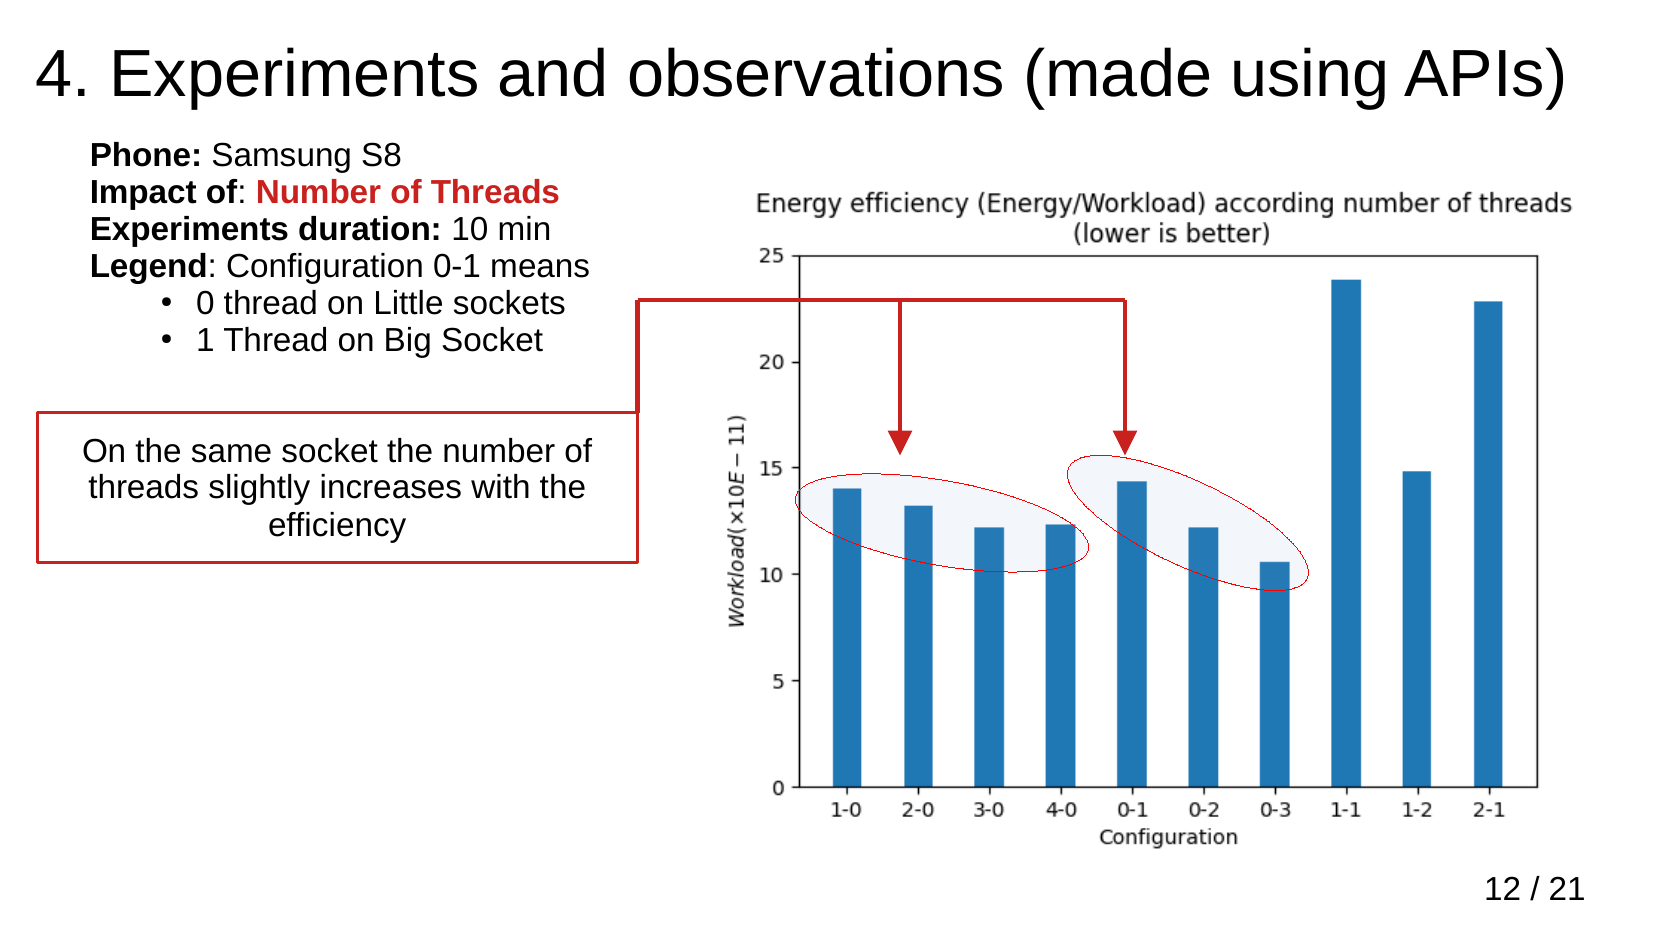

# 4. Experiments and observations (made using APIs)
Phone: Samsung S8
Impact of: Number of Threads
Experiments duration: 10 min
Legend: Configuration 0-1 means
0 thread on Little sockets
1 Thread on Big Socket
On the same socket the number of threads slightly increases with the efficiency
12 / 21